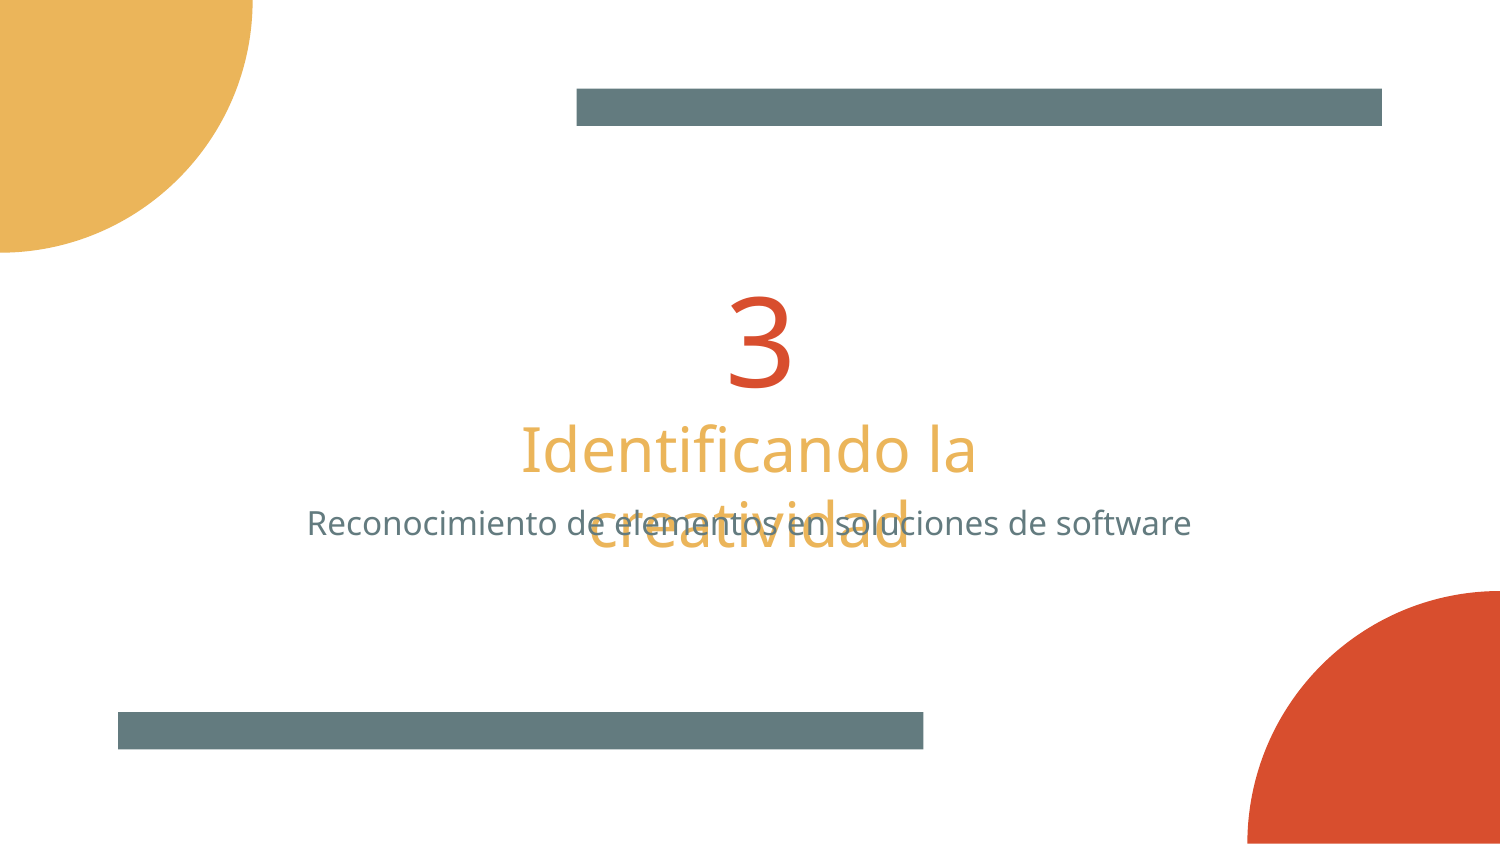

# 3
Identificando la creatividad
Reconocimiento de elementos en soluciones de software